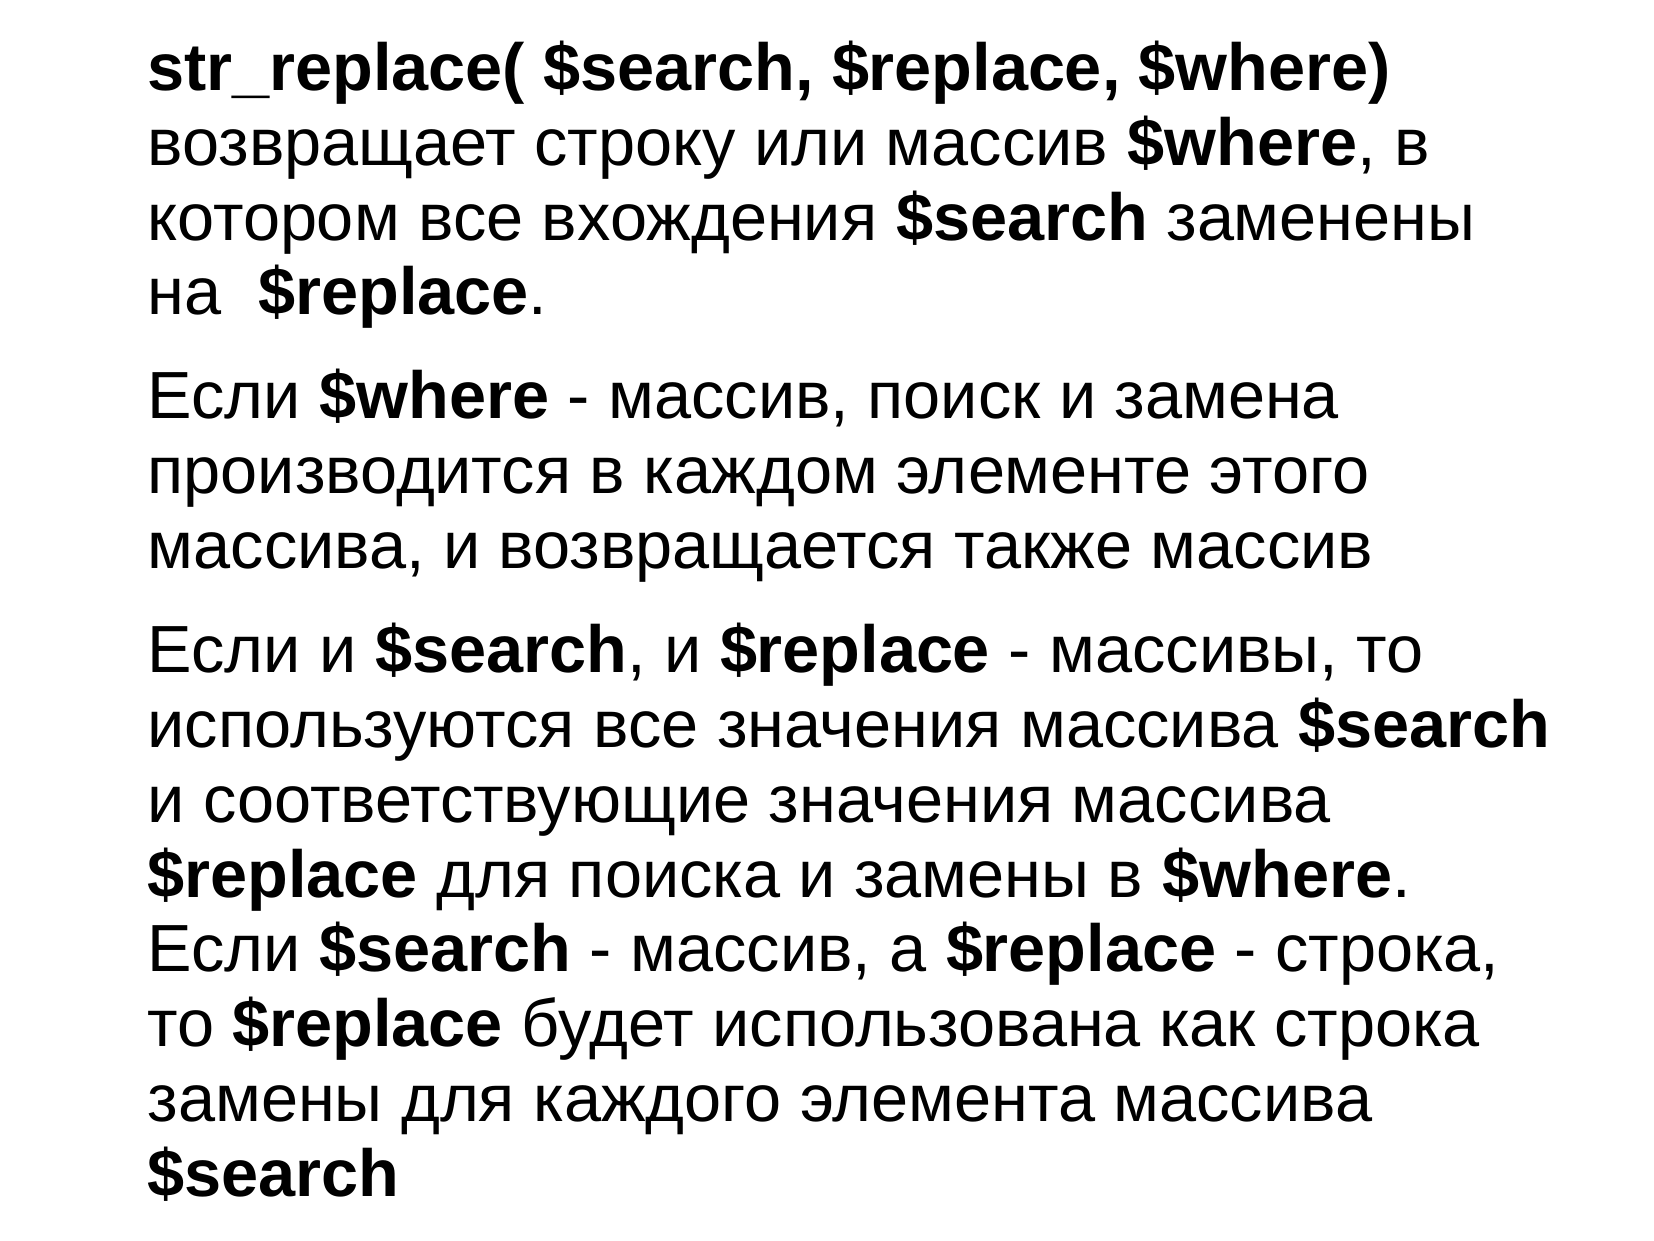

# str_replace( $search, $replace, $where) возвращает строку или массив $where, в котором все вхождения $search заменены на $replace.
Если $where - массив, поиск и замена производится в каждом элементе этого массива, и возвращается также массив
Если и $search, и $replace - массивы, то используются все значения массива $search и соответствующие значения массива $replace для поиска и замены в $where. Если $search - массив, а $replace - строка, то $replace будет использована как строка замены для каждого элемента массива $search